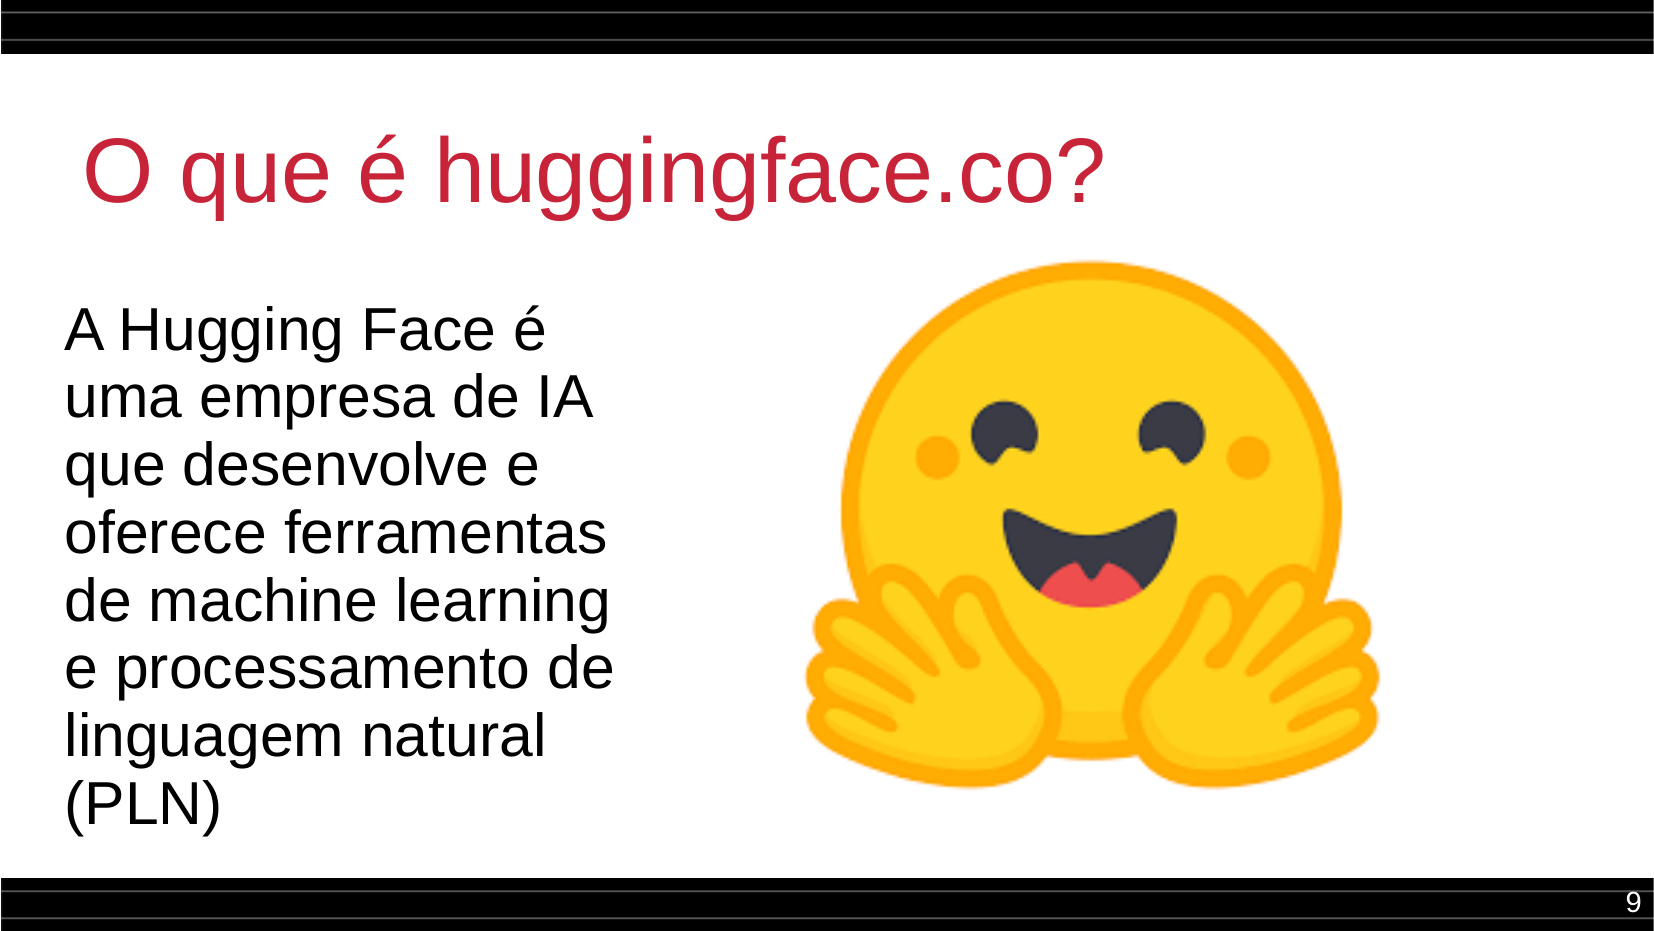

# O que é huggingface.co?
A Hugging Face é uma empresa de IA que desenvolve e oferece ferramentas de machine learning e processamento de linguagem natural (PLN)